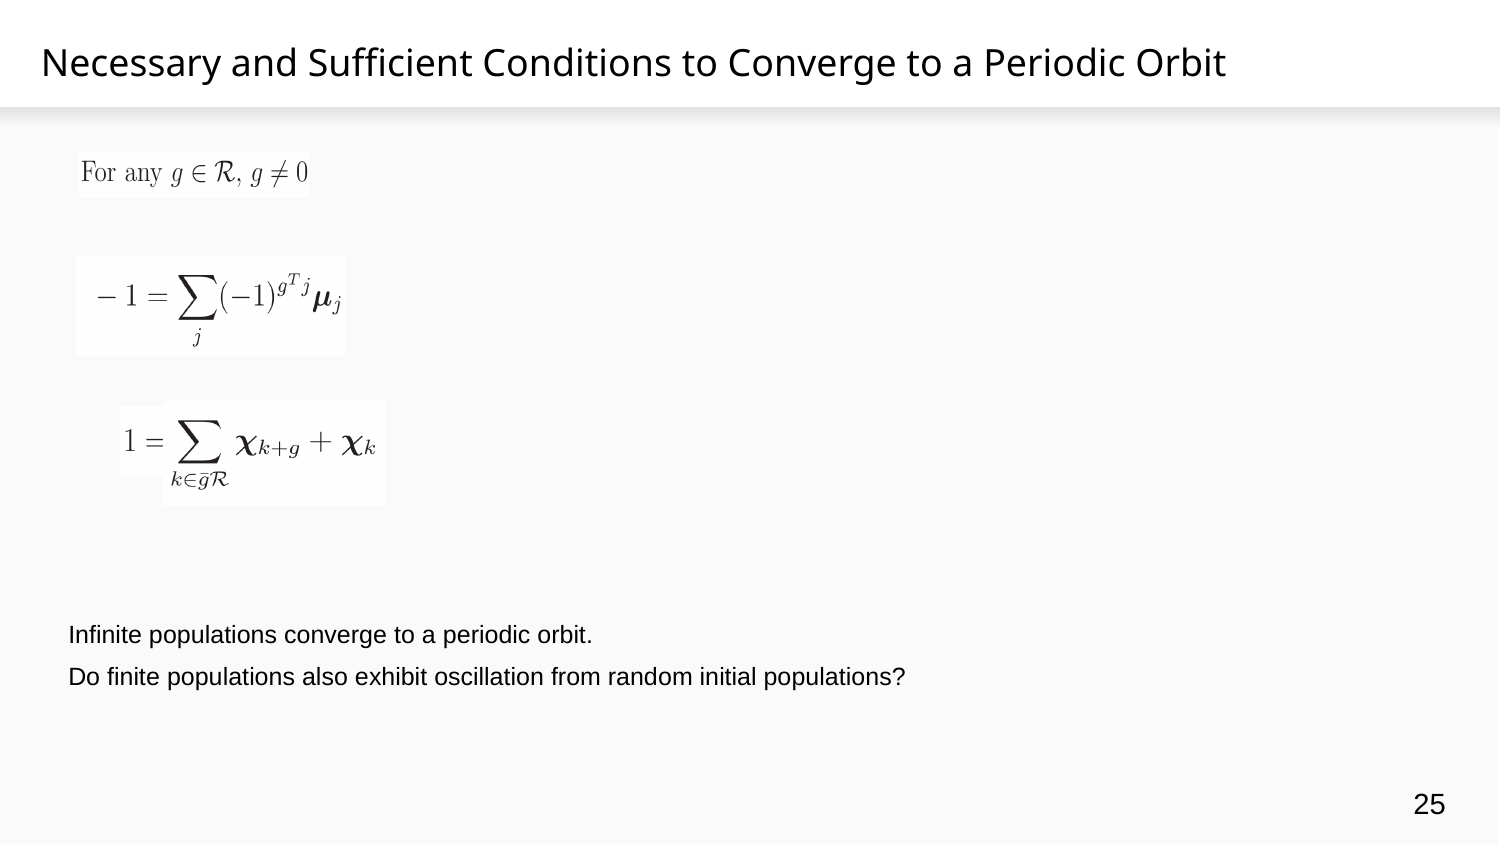

# Necessary and Sufficient Conditions to Converge to a Periodic Orbit
Infinite populations converge to a periodic orbit.
Do finite populations also exhibit oscillation from random initial populations?
25